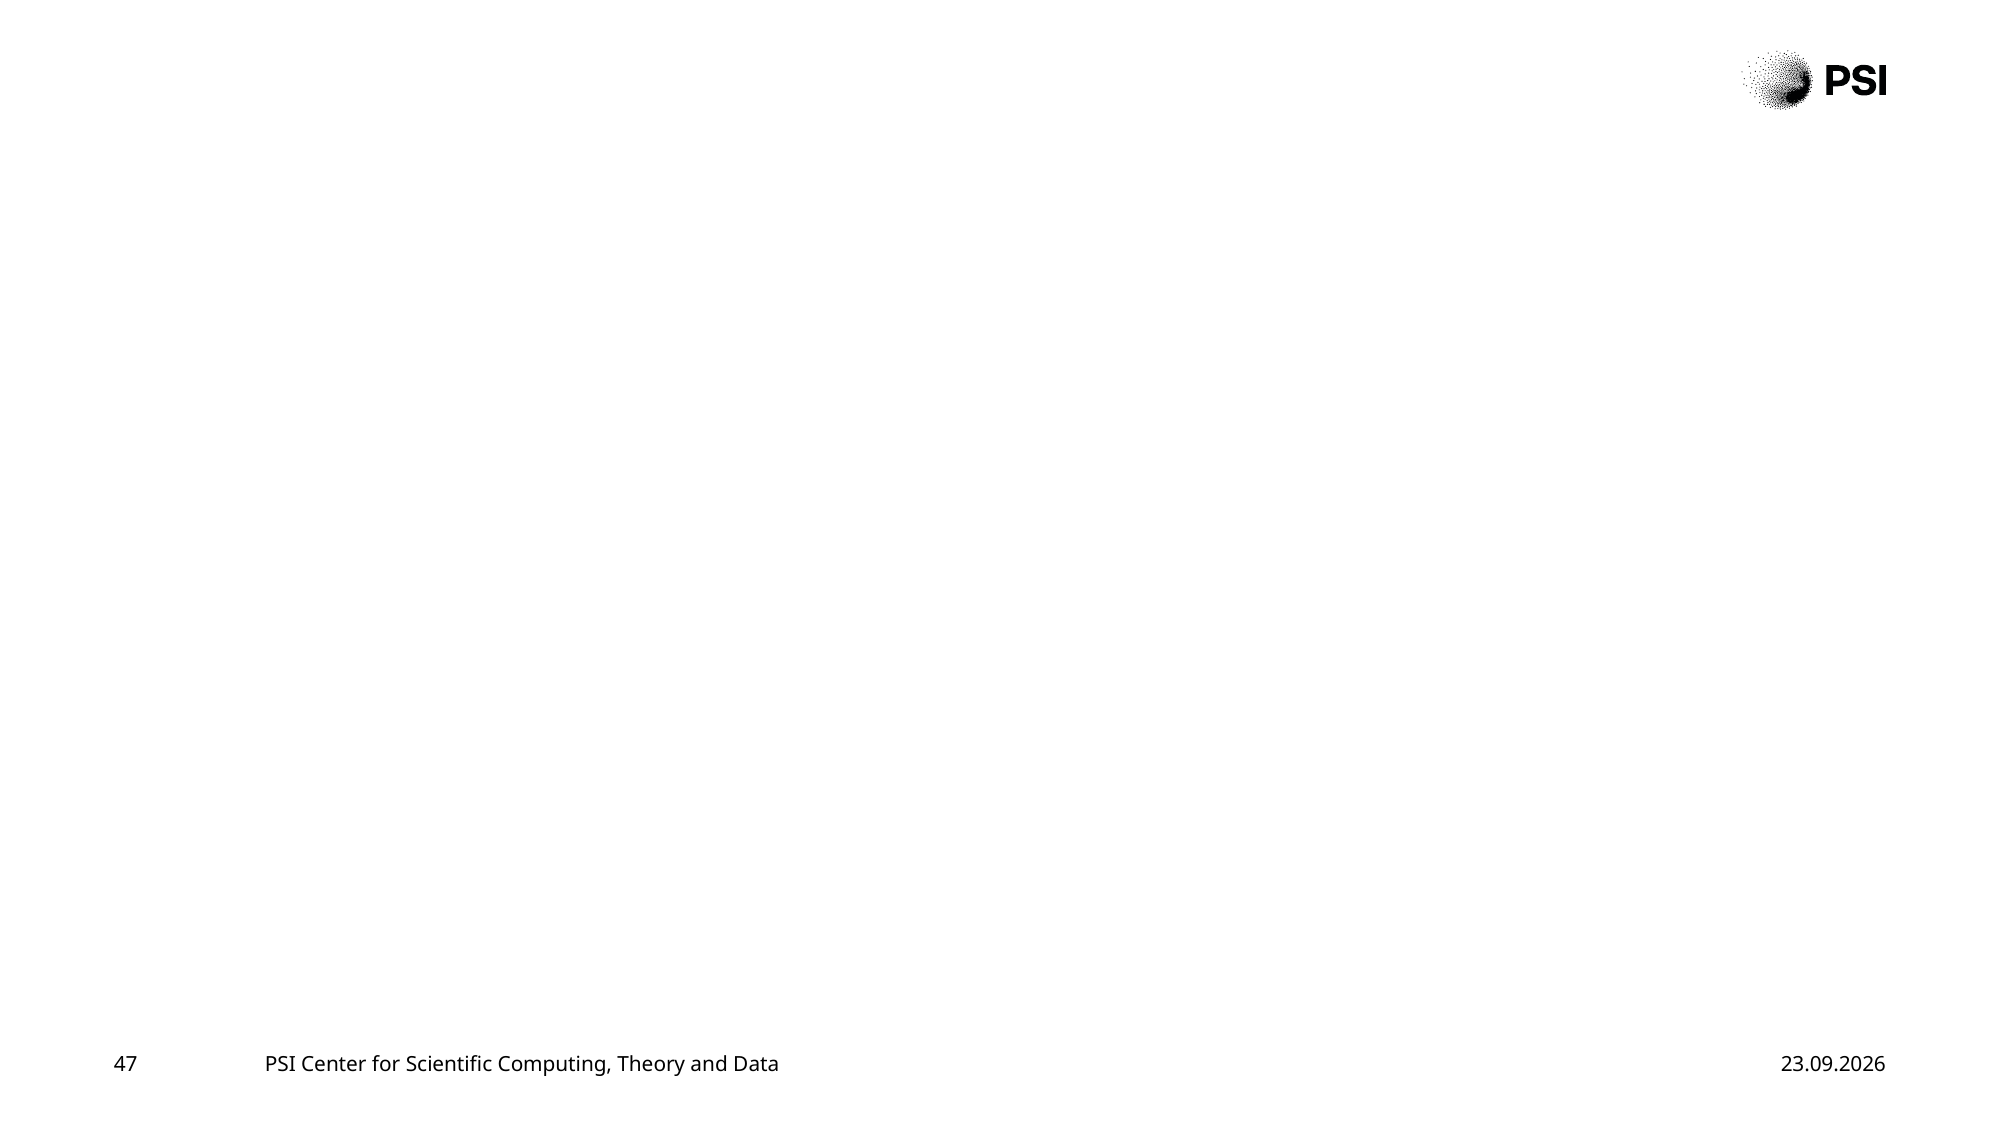

PSI Center for Scientific Computing, Theory and Data